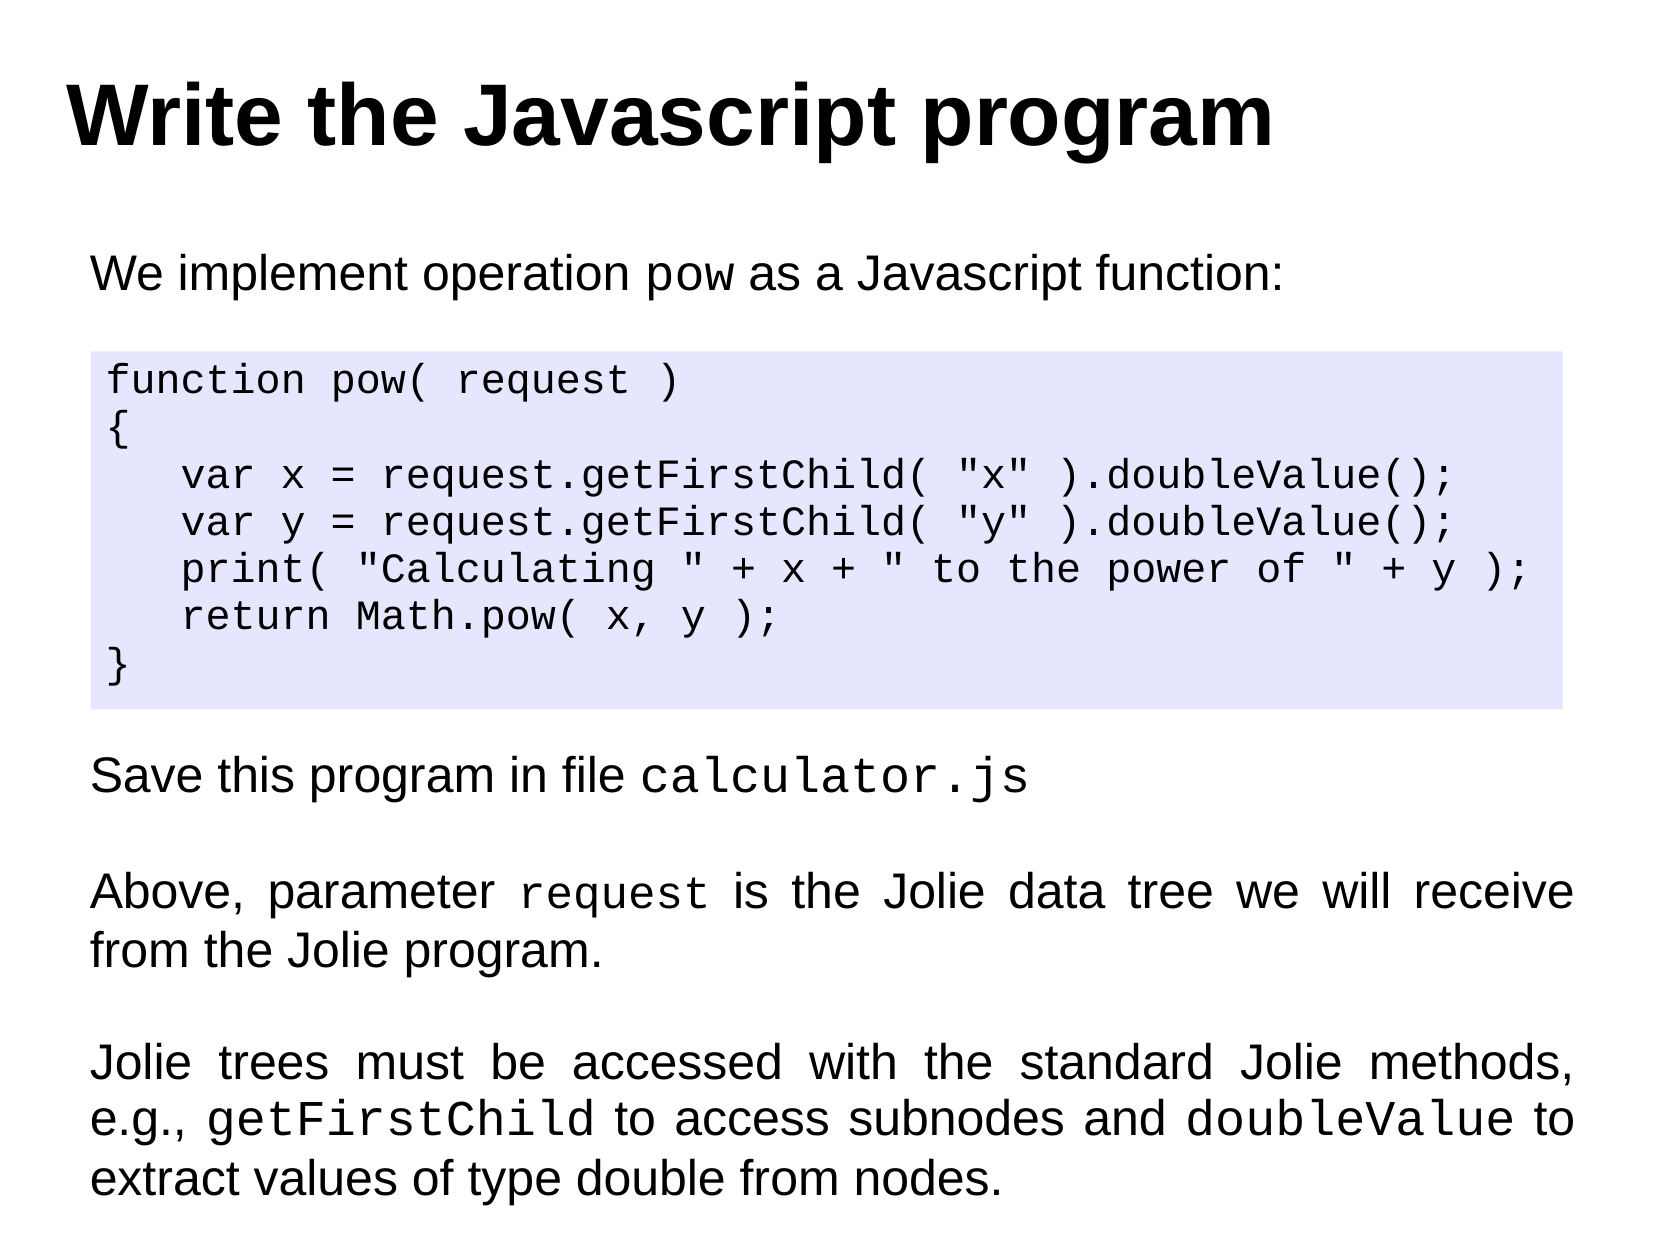

Write the Javascript program
We implement operation pow as a Javascript function:
function pow( request )
{
	var x = request.getFirstChild( "x" ).doubleValue();
	var y = request.getFirstChild( "y" ).doubleValue();
	print( "Calculating " + x + " to the power of " + y );
	return Math.pow( x, y );
}
Save this program in file calculator.js
Above, parameter request is the Jolie data tree we will receive from the Jolie program.
Jolie trees must be accessed with the standard Jolie methods, e.g., getFirstChild to access subnodes and doubleValue to extract values of type double from nodes.